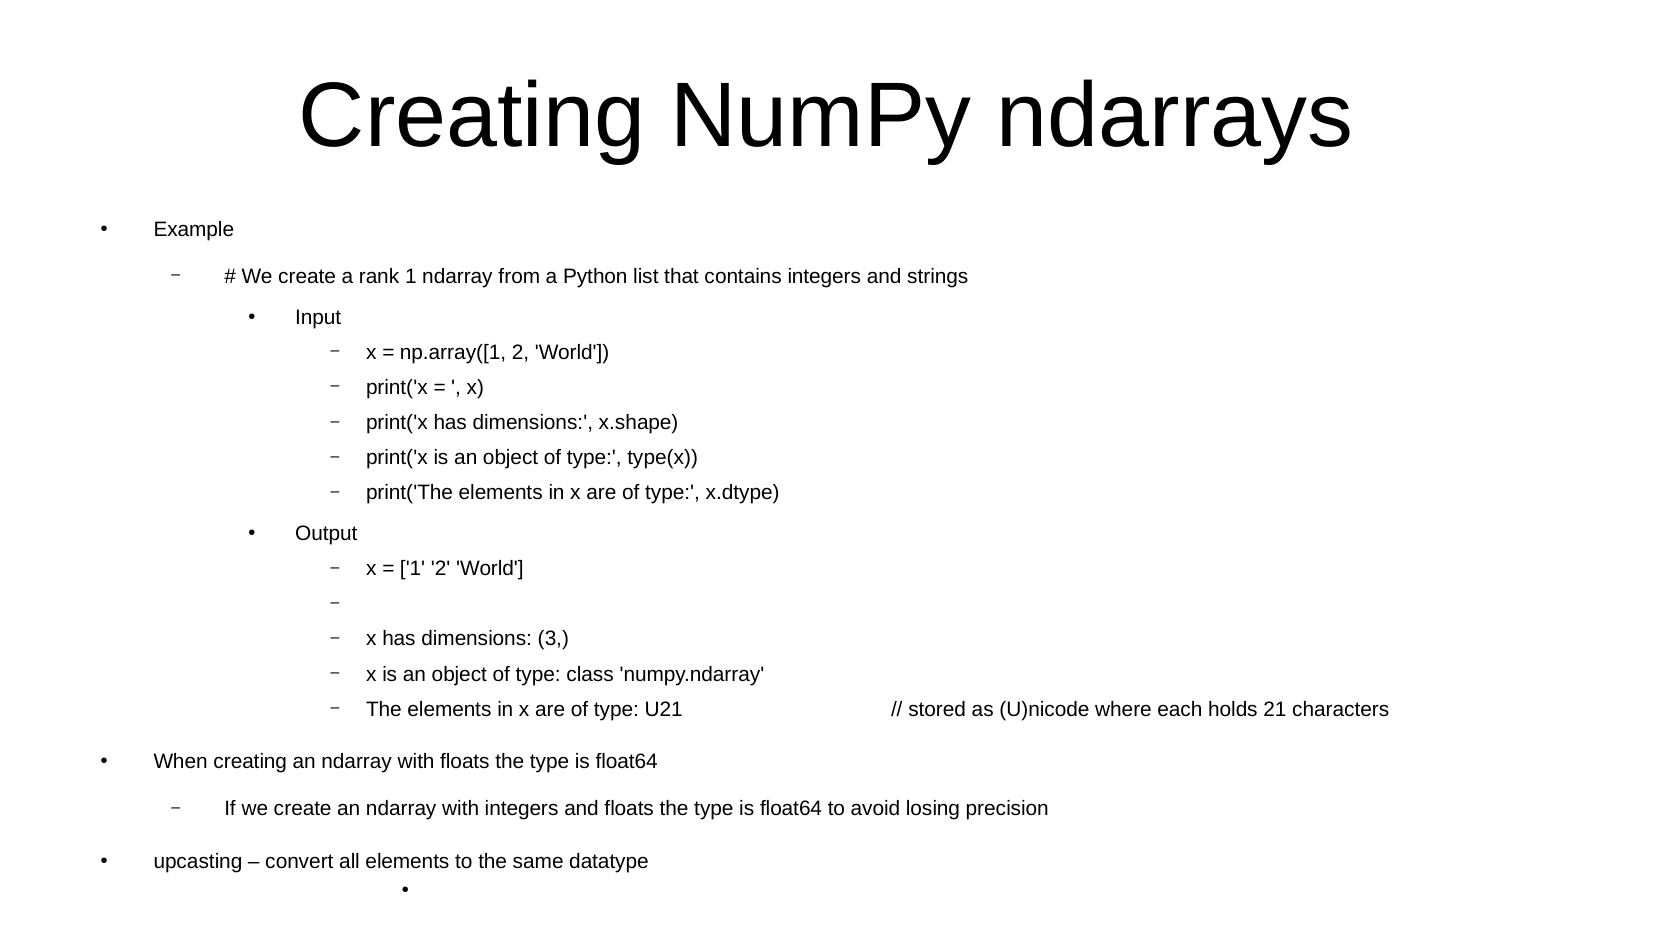

# Creating NumPy ndarrays
Example
# We create a rank 1 ndarray from a Python list that contains integers and strings
Input
x = np.array([1, 2, 'World'])
print('x = ', x)
print('x has dimensions:', x.shape)
print('x is an object of type:', type(x))
print('The elements in x are of type:', x.dtype)
Output
x = ['1' '2' 'World']
x has dimensions: (3,)
x is an object of type: class 'numpy.ndarray'
The elements in x are of type: U21			// stored as (U)nicode where each holds 21 characters
When creating an ndarray with floats the type is float64
If we create an ndarray with integers and floats the type is float64 to avoid losing precision
upcasting – convert all elements to the same datatype